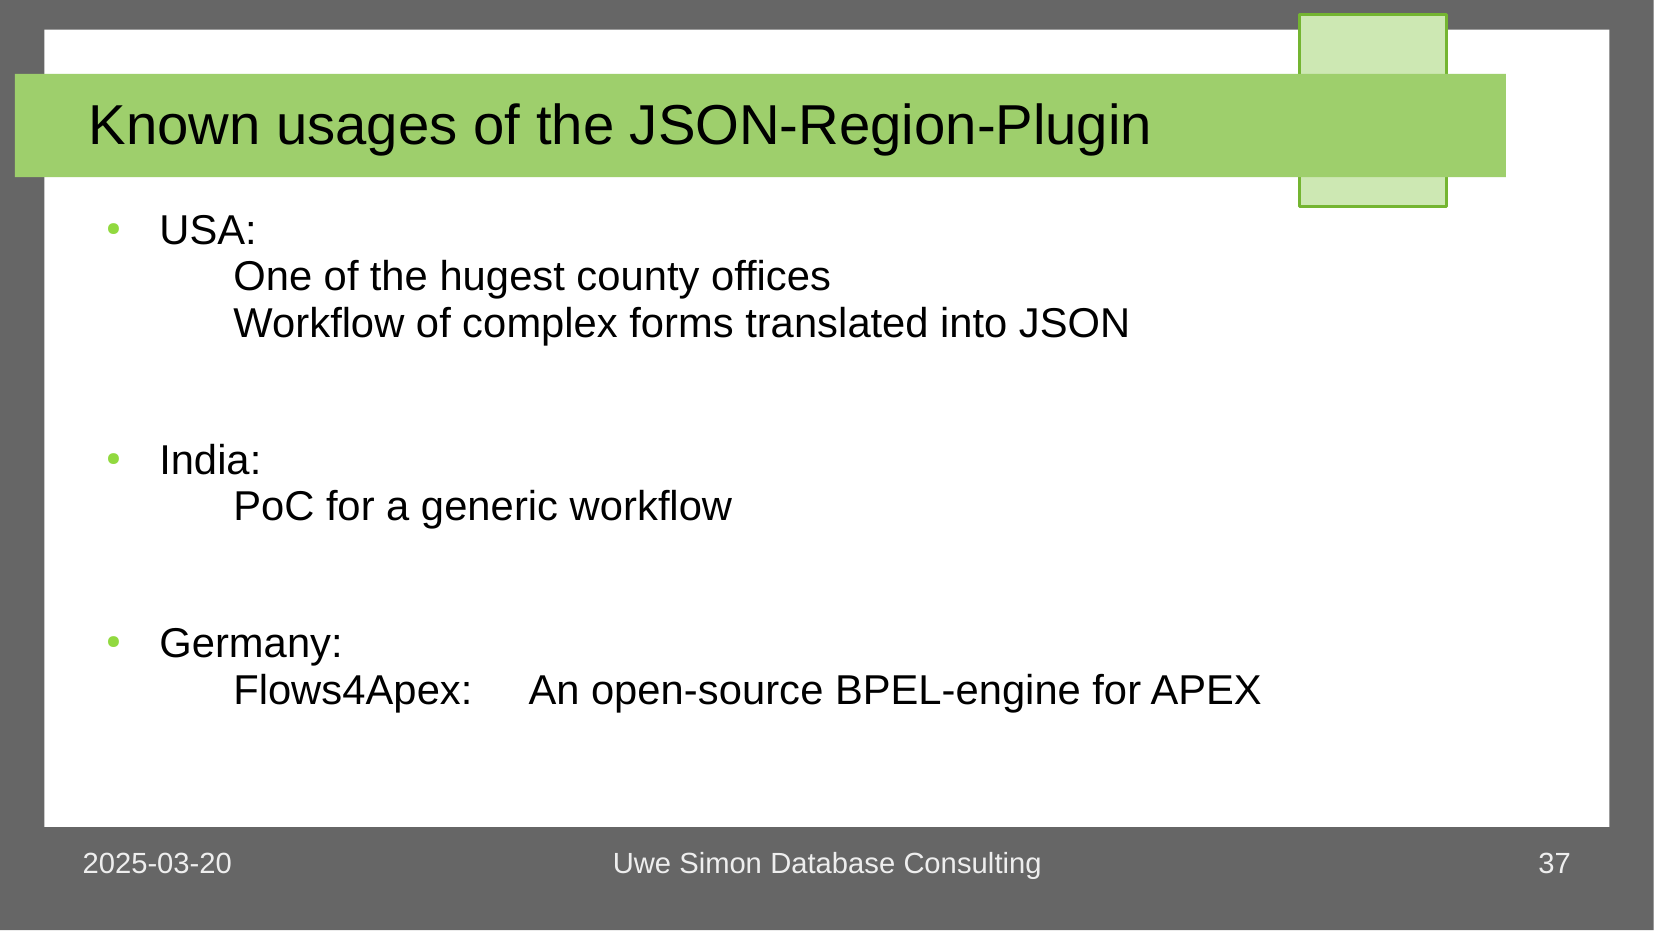

# Known usages of the JSON-Region-Plugin
USA:
	One of the hugest county offices
	Workflow of complex forms translated into JSON
India:
	PoC for a generic workflow
Germany:
	Flows4Apex:	An open-source BPEL-engine for APEX
2024-04-24
Uwe Simon Database Consulting
37